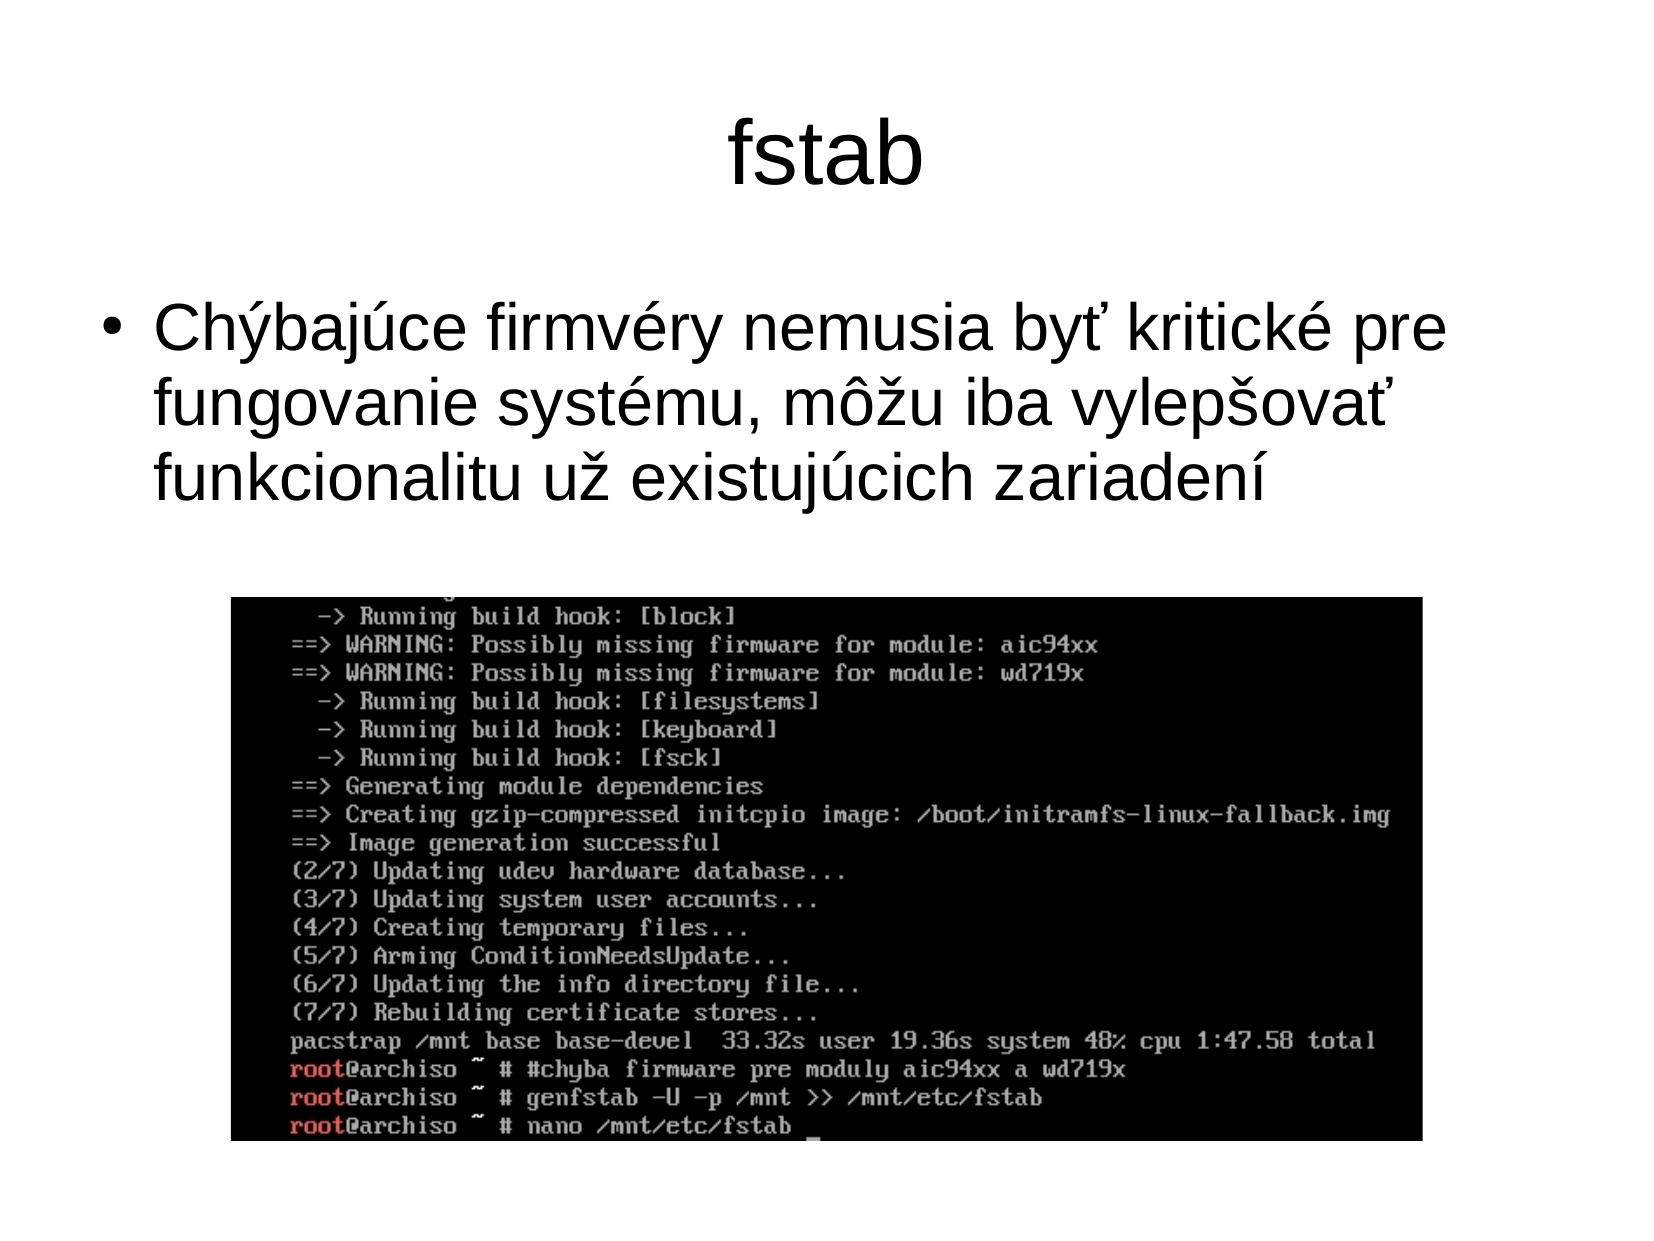

# fstab
Chýbajúce firmvéry nemusia byť kritické pre fungovanie systému, môžu iba vylepšovať funkcionalitu už existujúcich zariadení